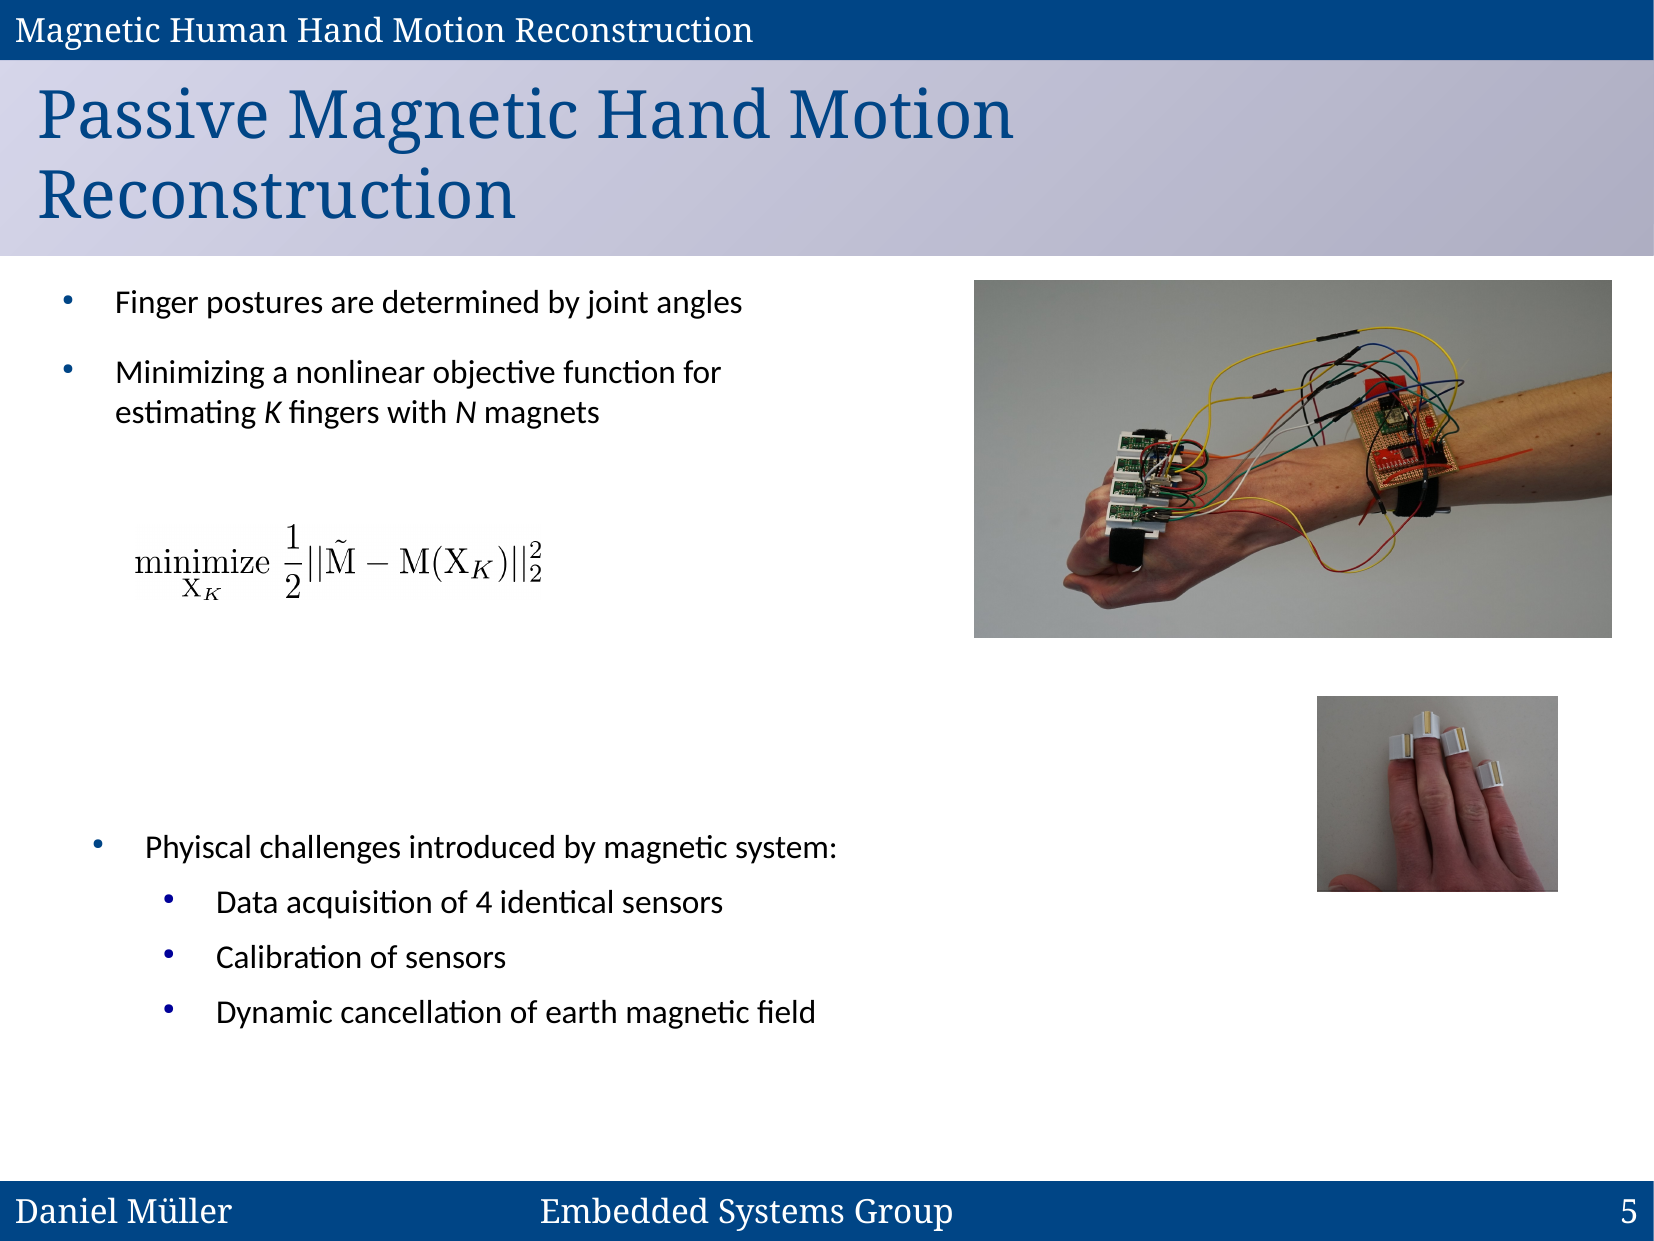

# Passive Magnetic Hand Motion Reconstruction
Finger postures are determined by joint angles
Minimizing a nonlinear objective function for estimating K fingers with N magnets
Phyiscal challenges introduced by magnetic system:
Data acquisition of 4 identical sensors
Calibration of sensors
Dynamic cancellation of earth magnetic field